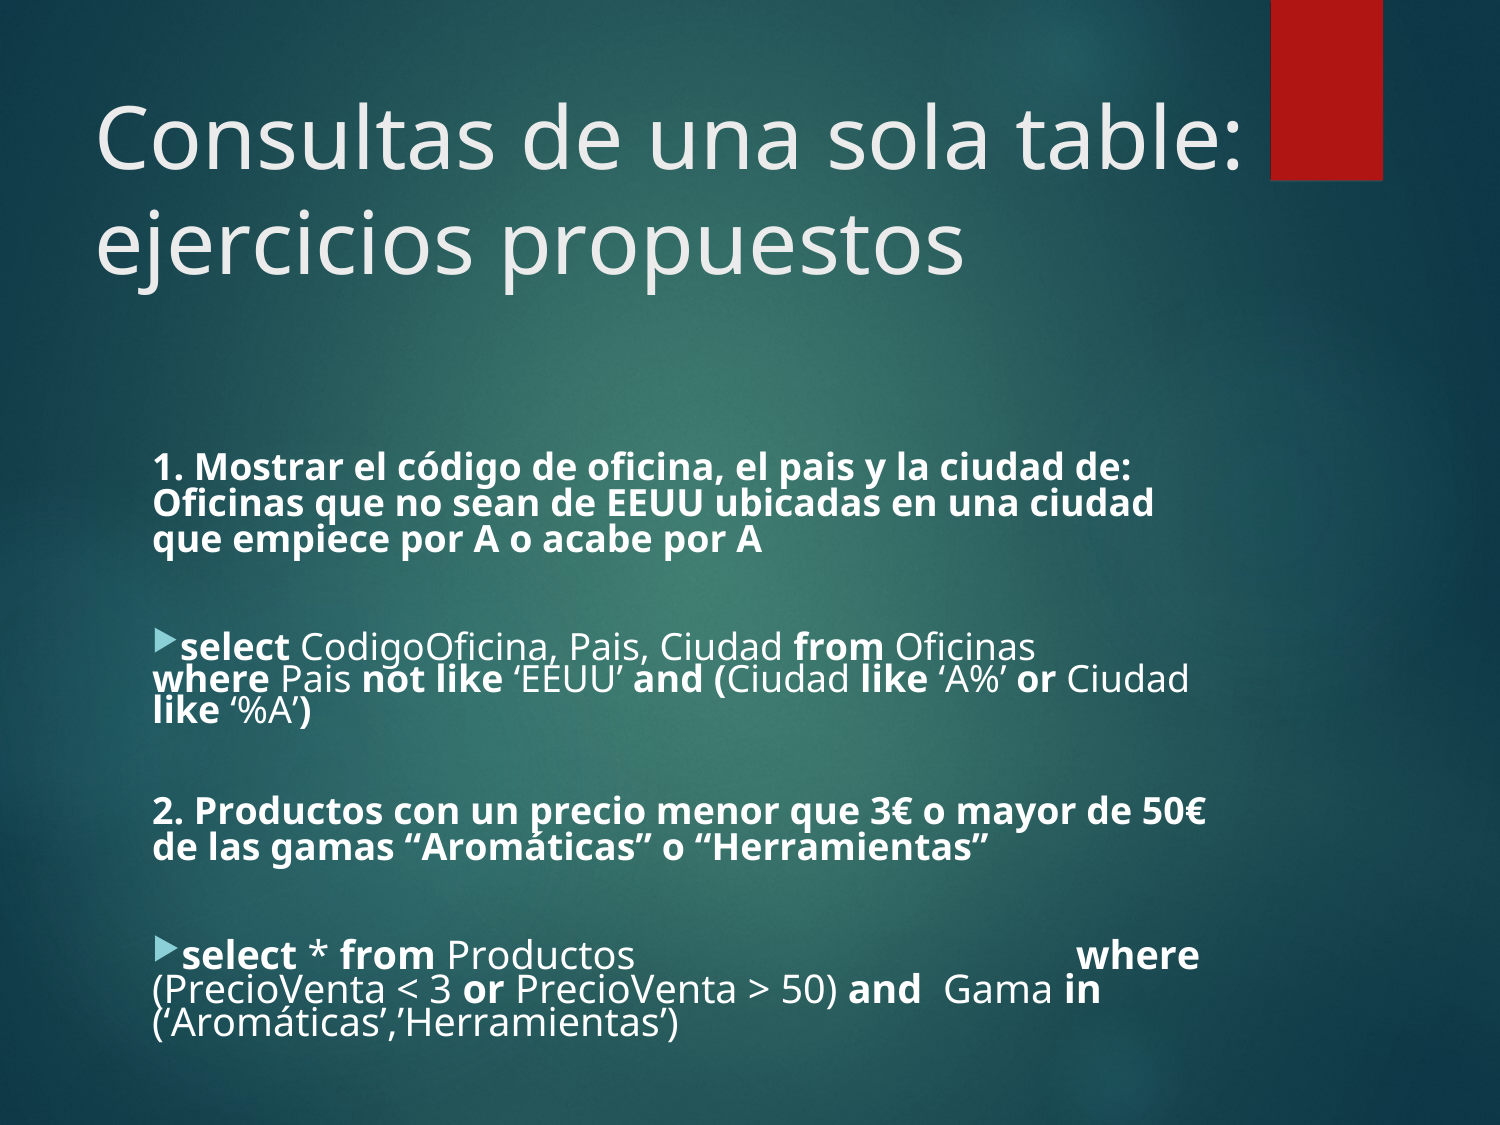

# Consultas de una sola table: ejercicios propuestos
1. Mostrar el código de oficina, el pais y la ciudad de: Oficinas que no sean de EEUU ubicadas en una ciudad que empiece por A o acabe por A
select CodigoOficina, Pais, Ciudad from Oficinas where Pais not like ‘EEUU’ and (Ciudad like ‘A%’ or Ciudad like ‘%A’)
2. Productos con un precio menor que 3€ o mayor de 50€ de las gamas “Aromáticas” o “Herramientas”
select * from Productos where (PrecioVenta < 3 or PrecioVenta > 50) and Gama in (‘Aromáticas’,’Herramientas’)